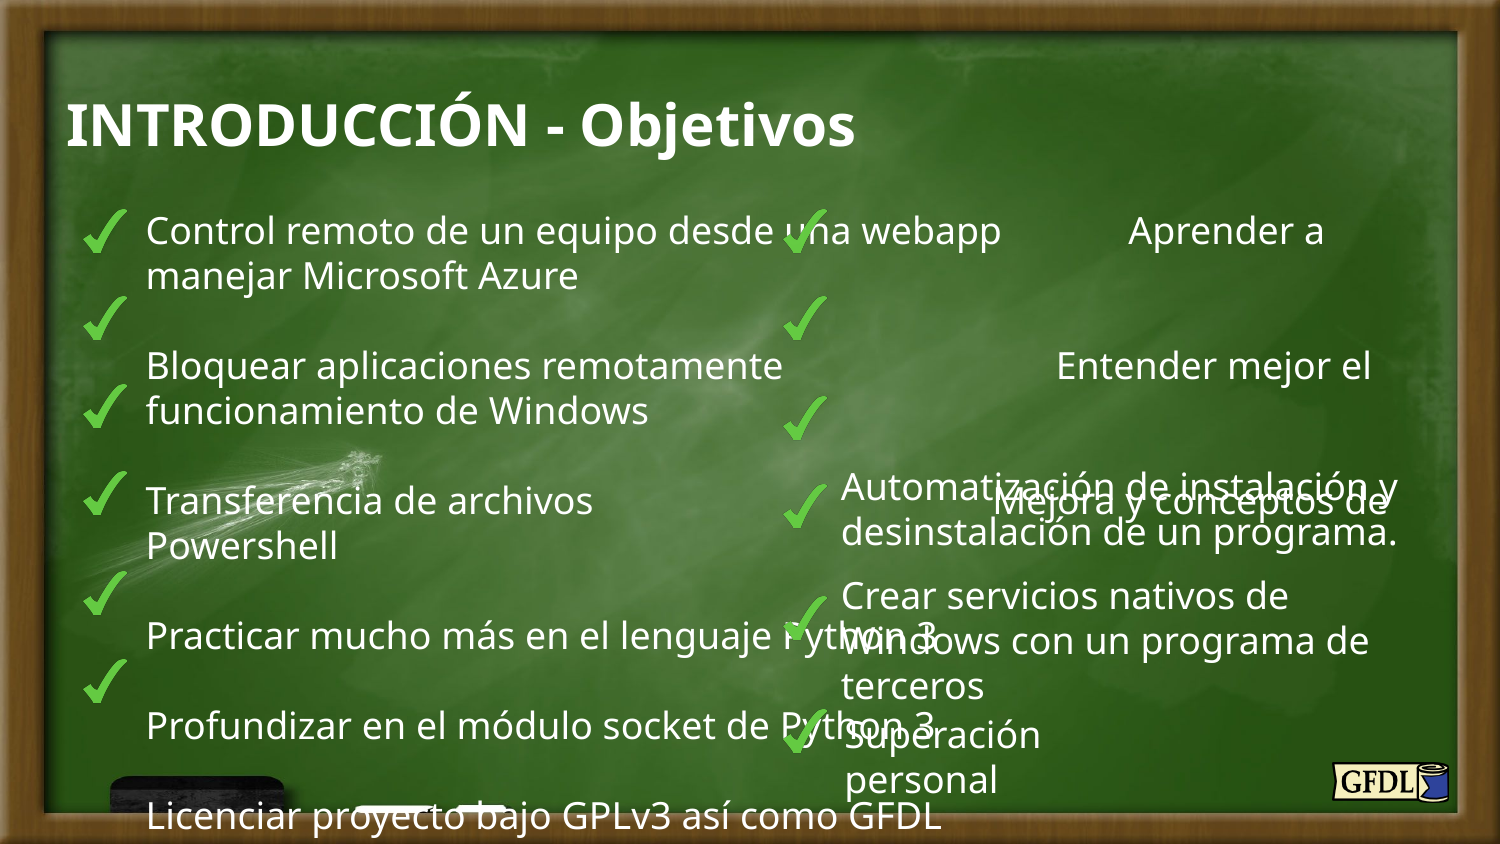

# INTRODUCCIÓN - Objetivos
Control remoto de un equipo desde una webapp Aprender a manejar Microsoft Azure
Bloquear aplicaciones remotamente Entender mejor el funcionamiento de Windows
Transferencia de archivos Mejora y conceptos de Powershell
Practicar mucho más en el lenguaje Python 3
Profundizar en el módulo socket de Python 3
Licenciar proyecto bajo GPLv3 así como GFDL
Automatización de instalación y desinstalación de un programa.
Crear servicios nativos de Windows con un programa de terceros
Superación personal